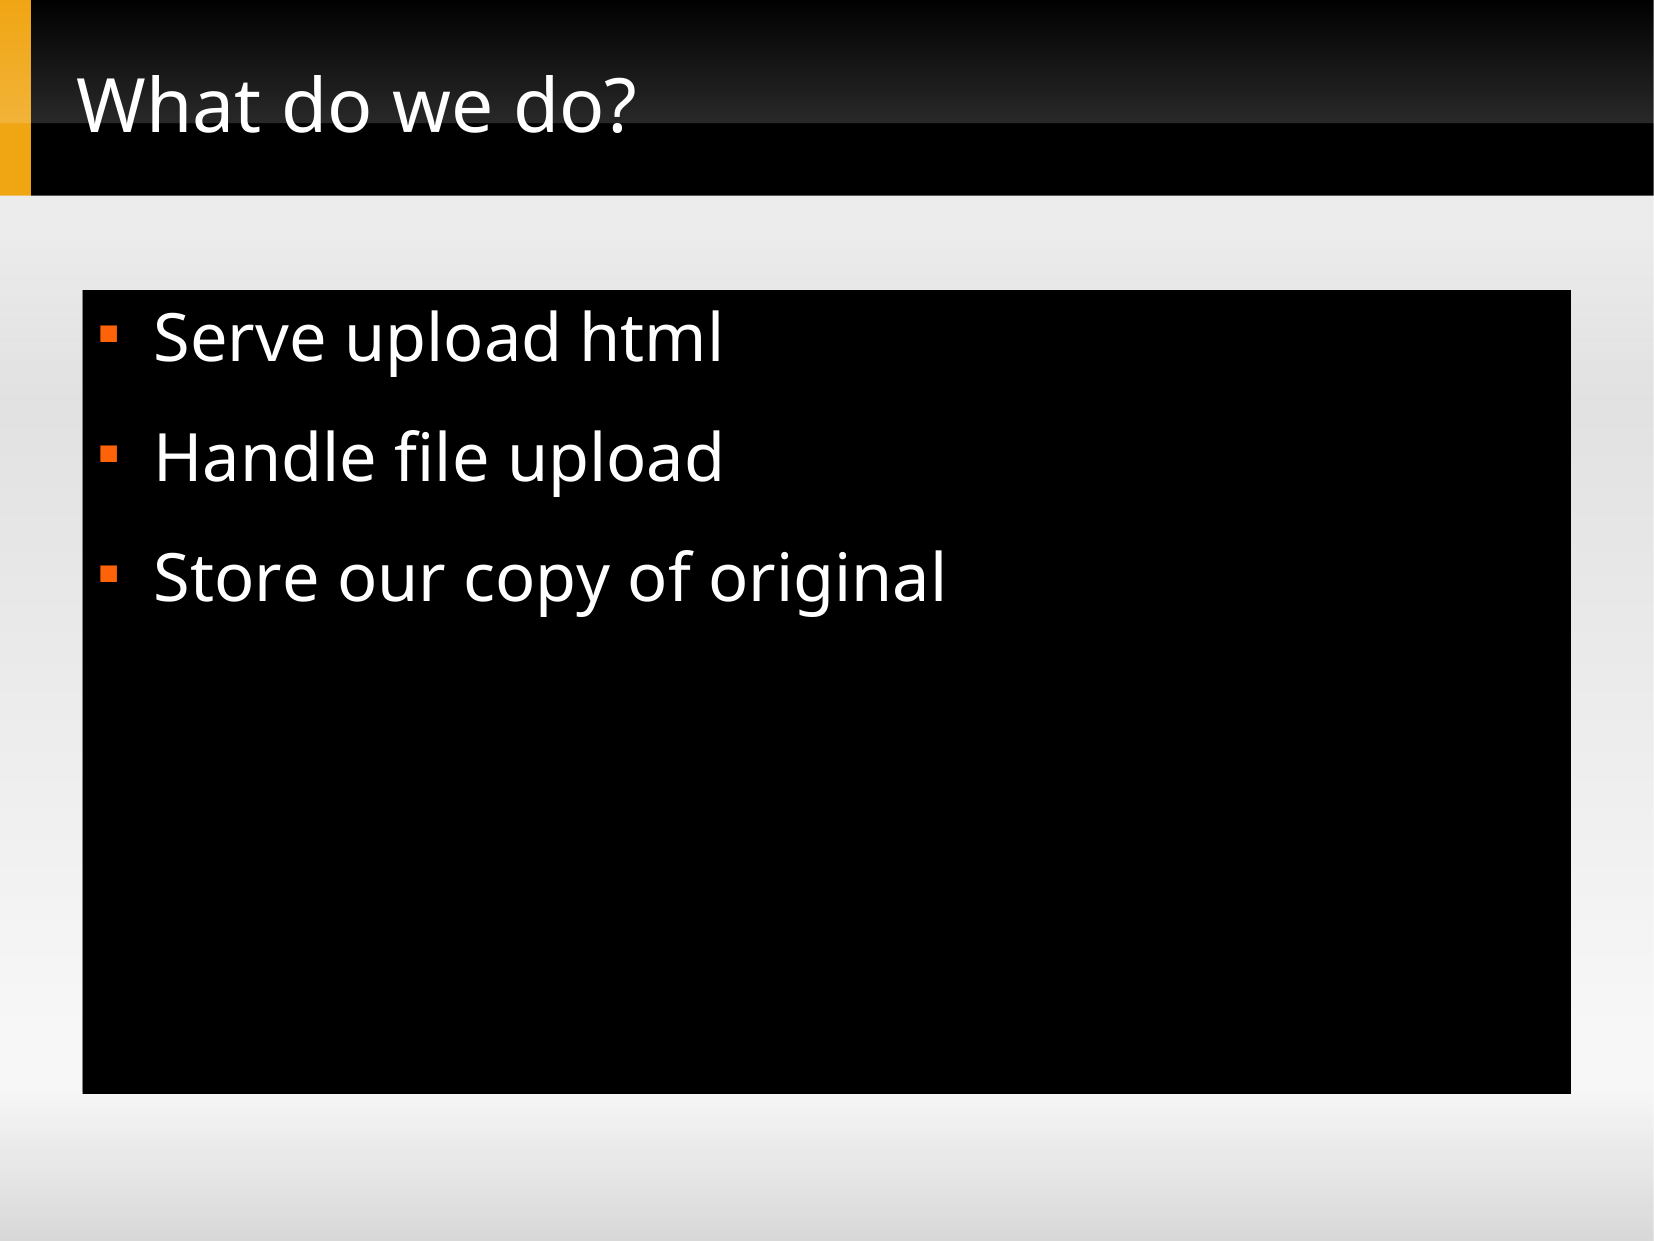

# What do we do?
Serve upload html
Handle file upload
Store our copy of original